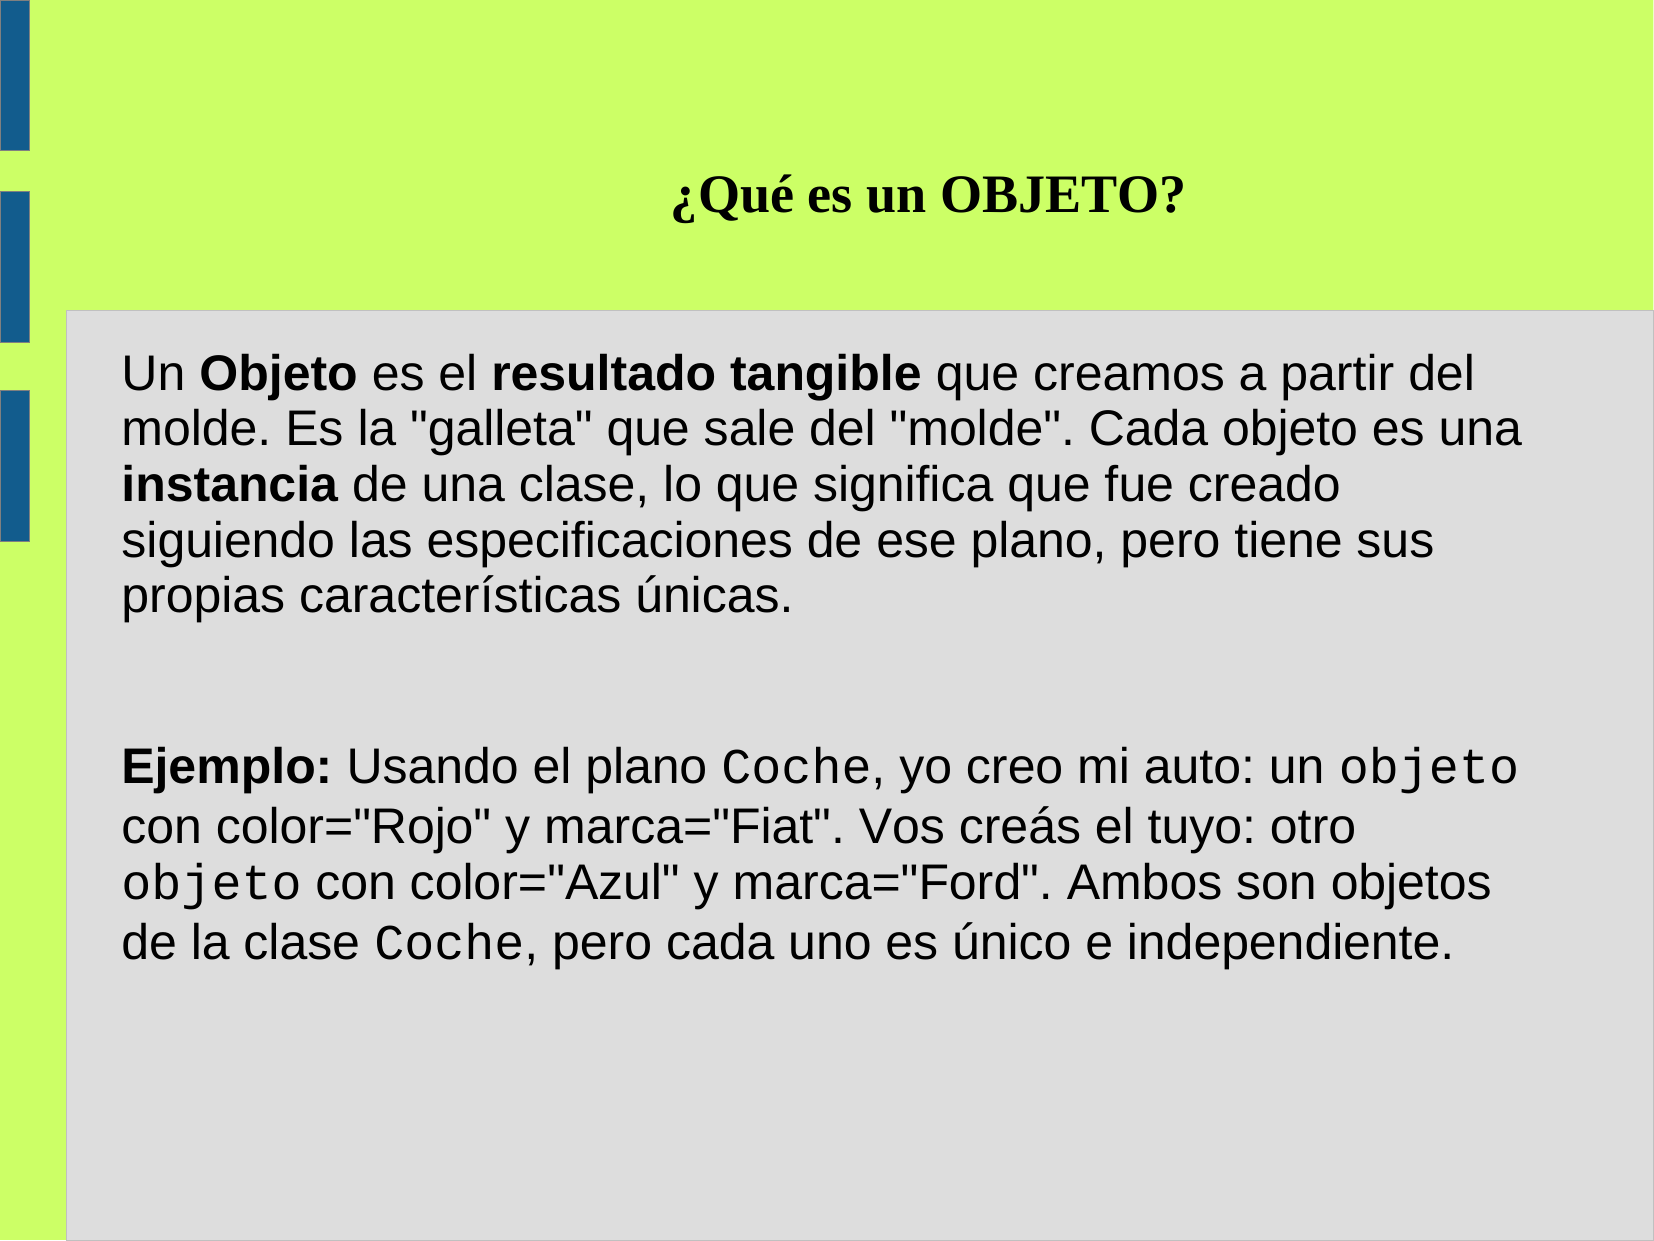

# ¿Qué es un OBJETO?
Un Objeto es el resultado tangible que creamos a partir del molde. Es la "galleta" que sale del "molde". Cada objeto es una instancia de una clase, lo que significa que fue creado siguiendo las especificaciones de ese plano, pero tiene sus propias características únicas.
Ejemplo: Usando el plano Coche, yo creo mi auto: un objeto con color="Rojo" y marca="Fiat". Vos creás el tuyo: otro objeto con color="Azul" y marca="Ford". Ambos son objetos de la clase Coche, pero cada uno es único e independiente.